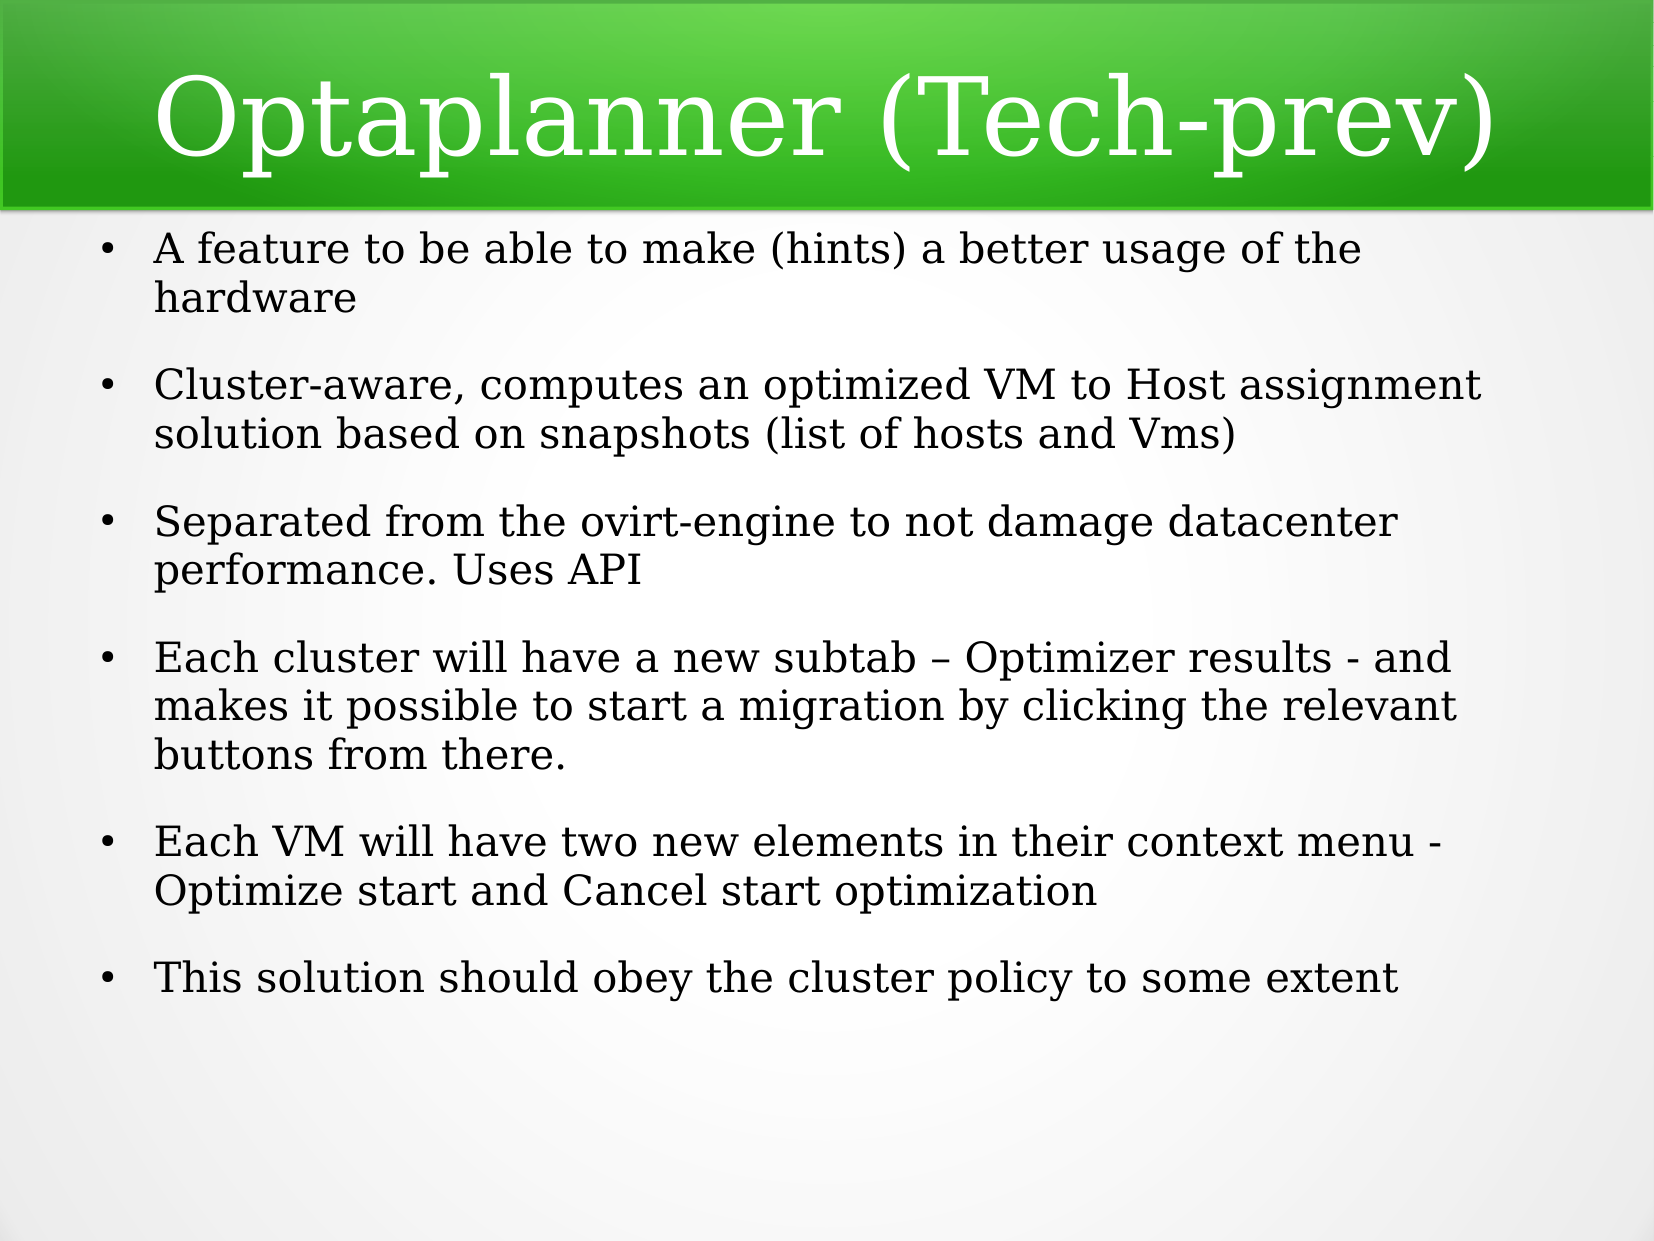

# Optaplanner (Tech-prev)
A feature to be able to make (hints) a better usage of the hardware
Cluster-aware, computes an optimized VM to Host assignment solution based on snapshots (list of hosts and Vms)
Separated from the ovirt-engine to not damage datacenter performance. Uses API
Each cluster will have a new subtab – Optimizer results - and makes it possible to start a migration by clicking the relevant buttons from there.
Each VM will have two new elements in their context menu - Optimize start and Cancel start optimization
This solution should obey the cluster policy to some extent